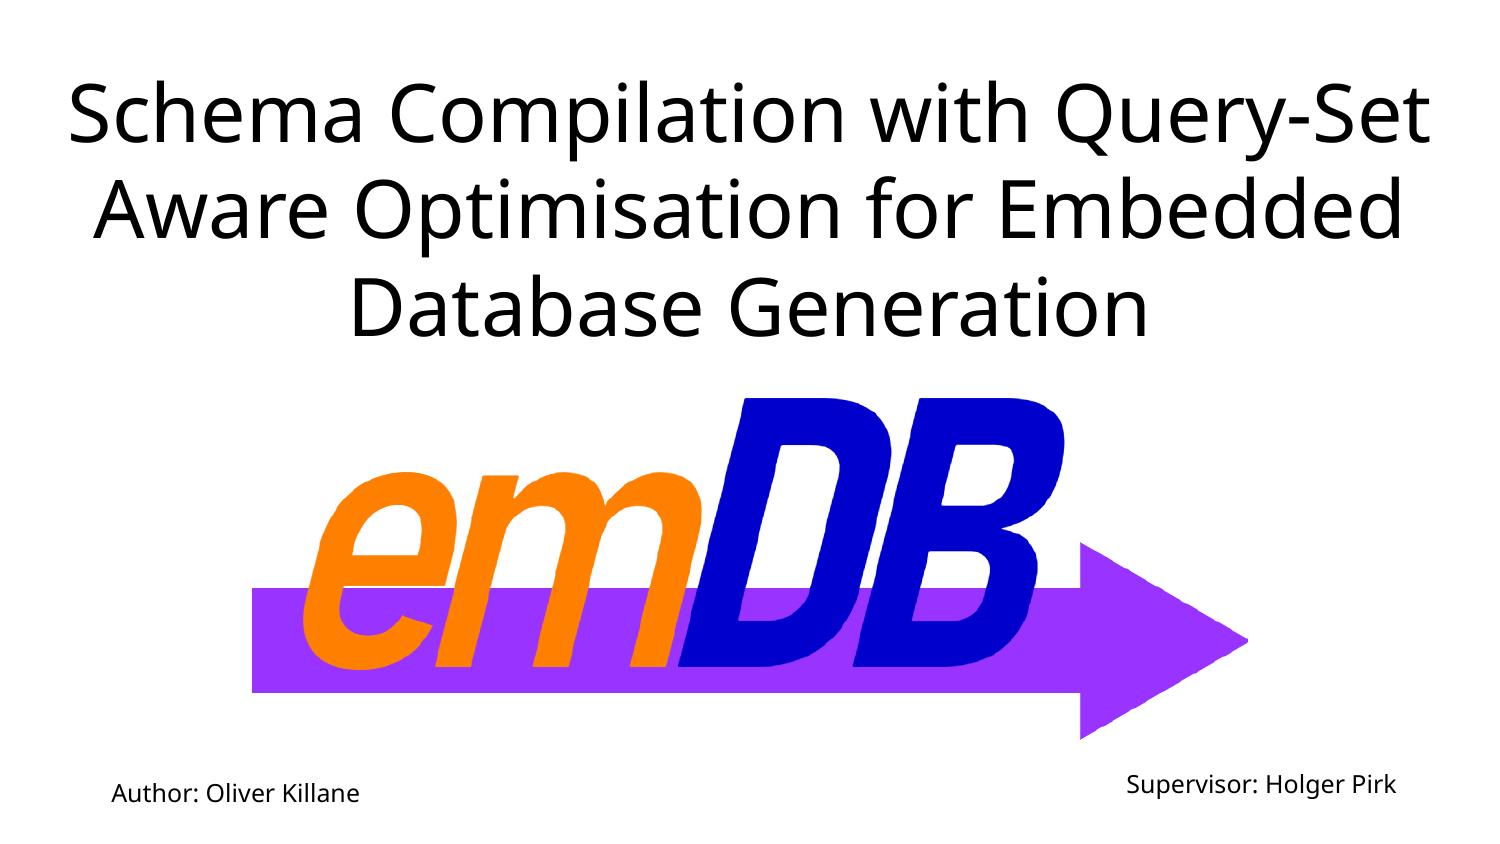

# Schema Compilation with Query-Set Aware Optimisation for Embedded Database Generation
Supervisor: Holger Pirk
Author: Oliver Killane